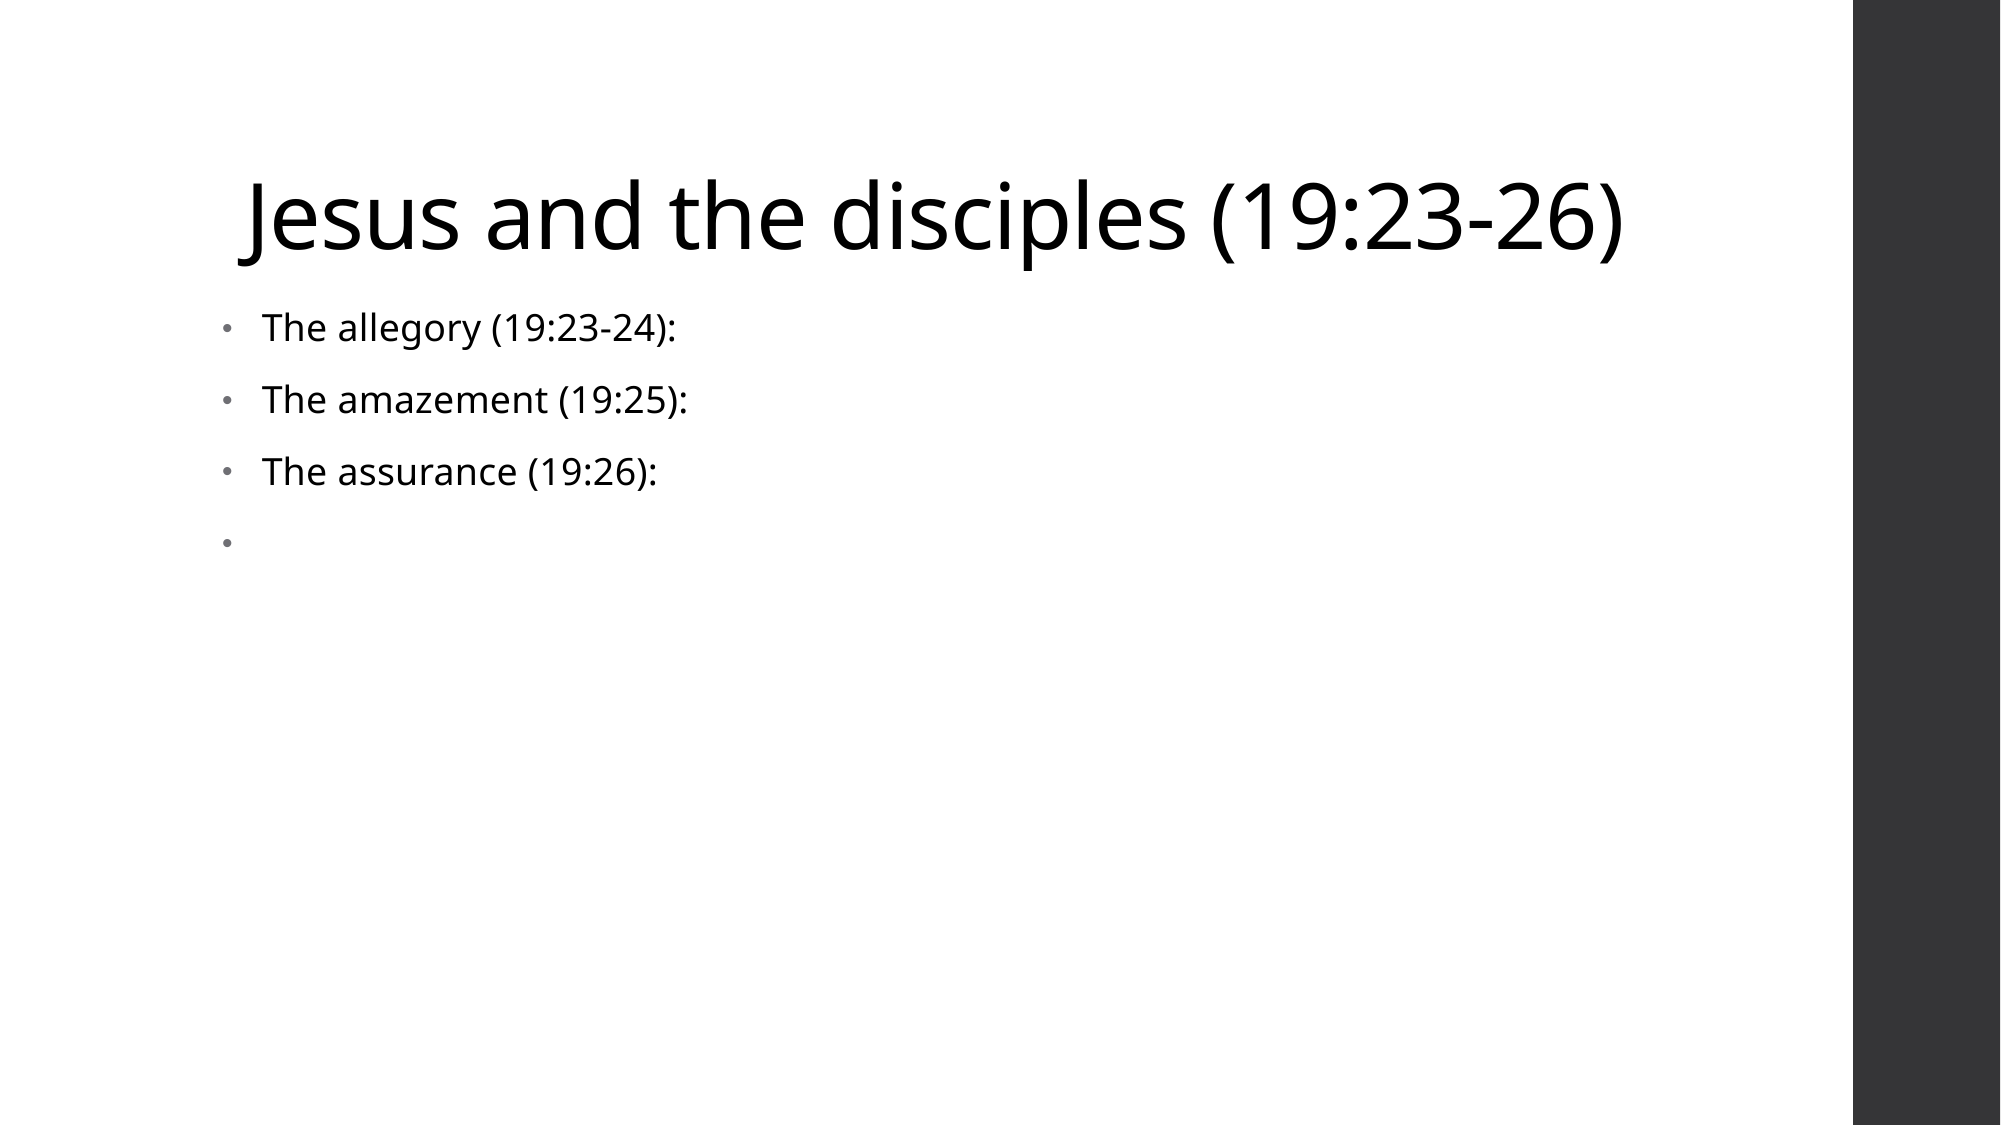

# Jesus and the disciples (19:23-26)
 The allegory (19:23-24):
 The amazement (19:25):
 The assurance (19:26):